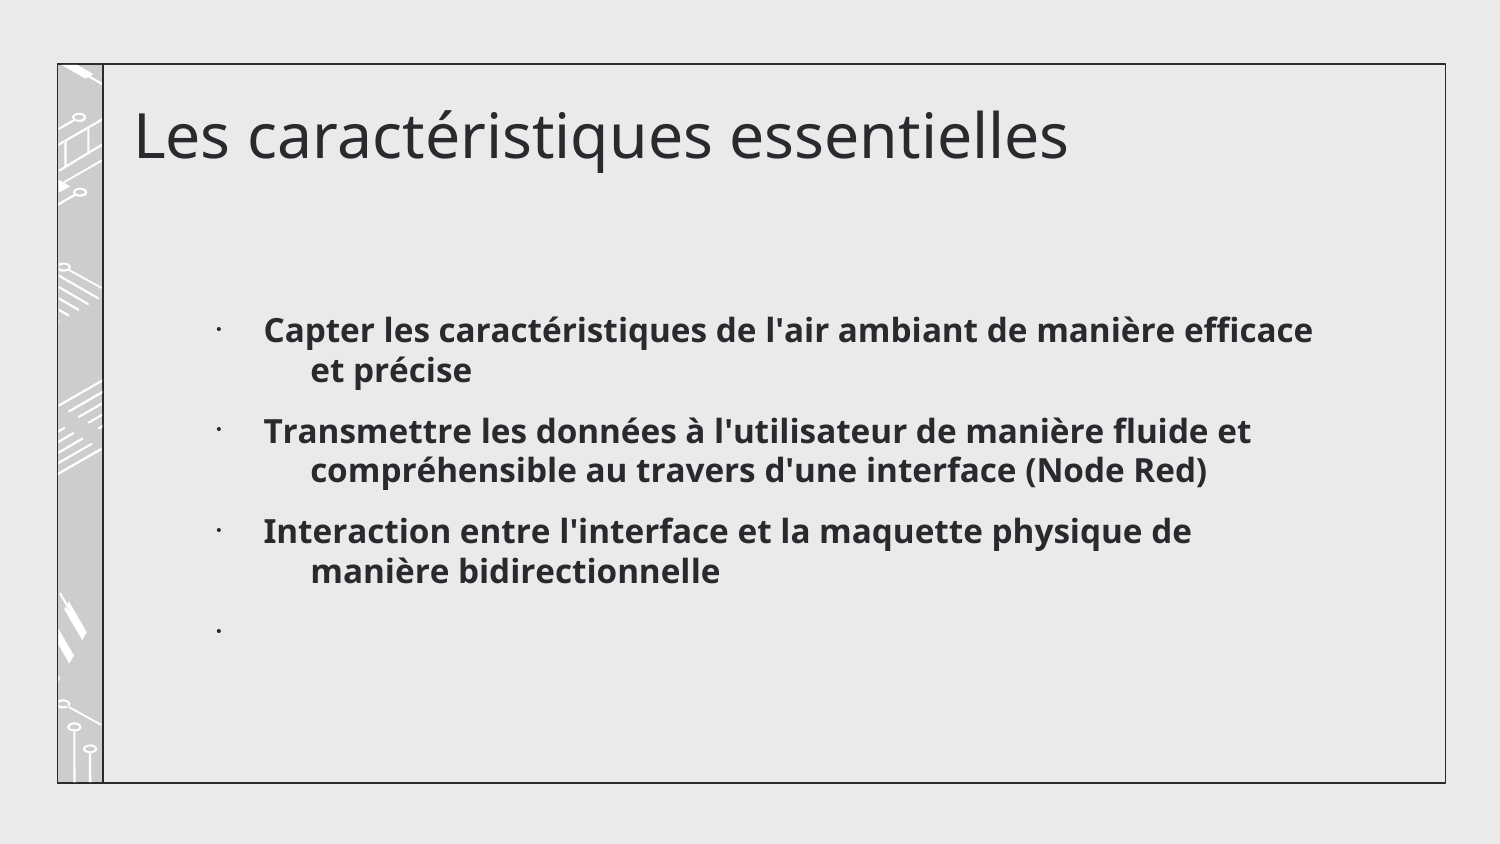

# Les caractéristiques essentielles
Capter les caractéristiques de l'air ambiant de manière efficace et précise
Transmettre les données à l'utilisateur de manière fluide et compréhensible au travers d'une interface (Node Red)
Interaction entre l'interface et la maquette physique de manière bidirectionnelle